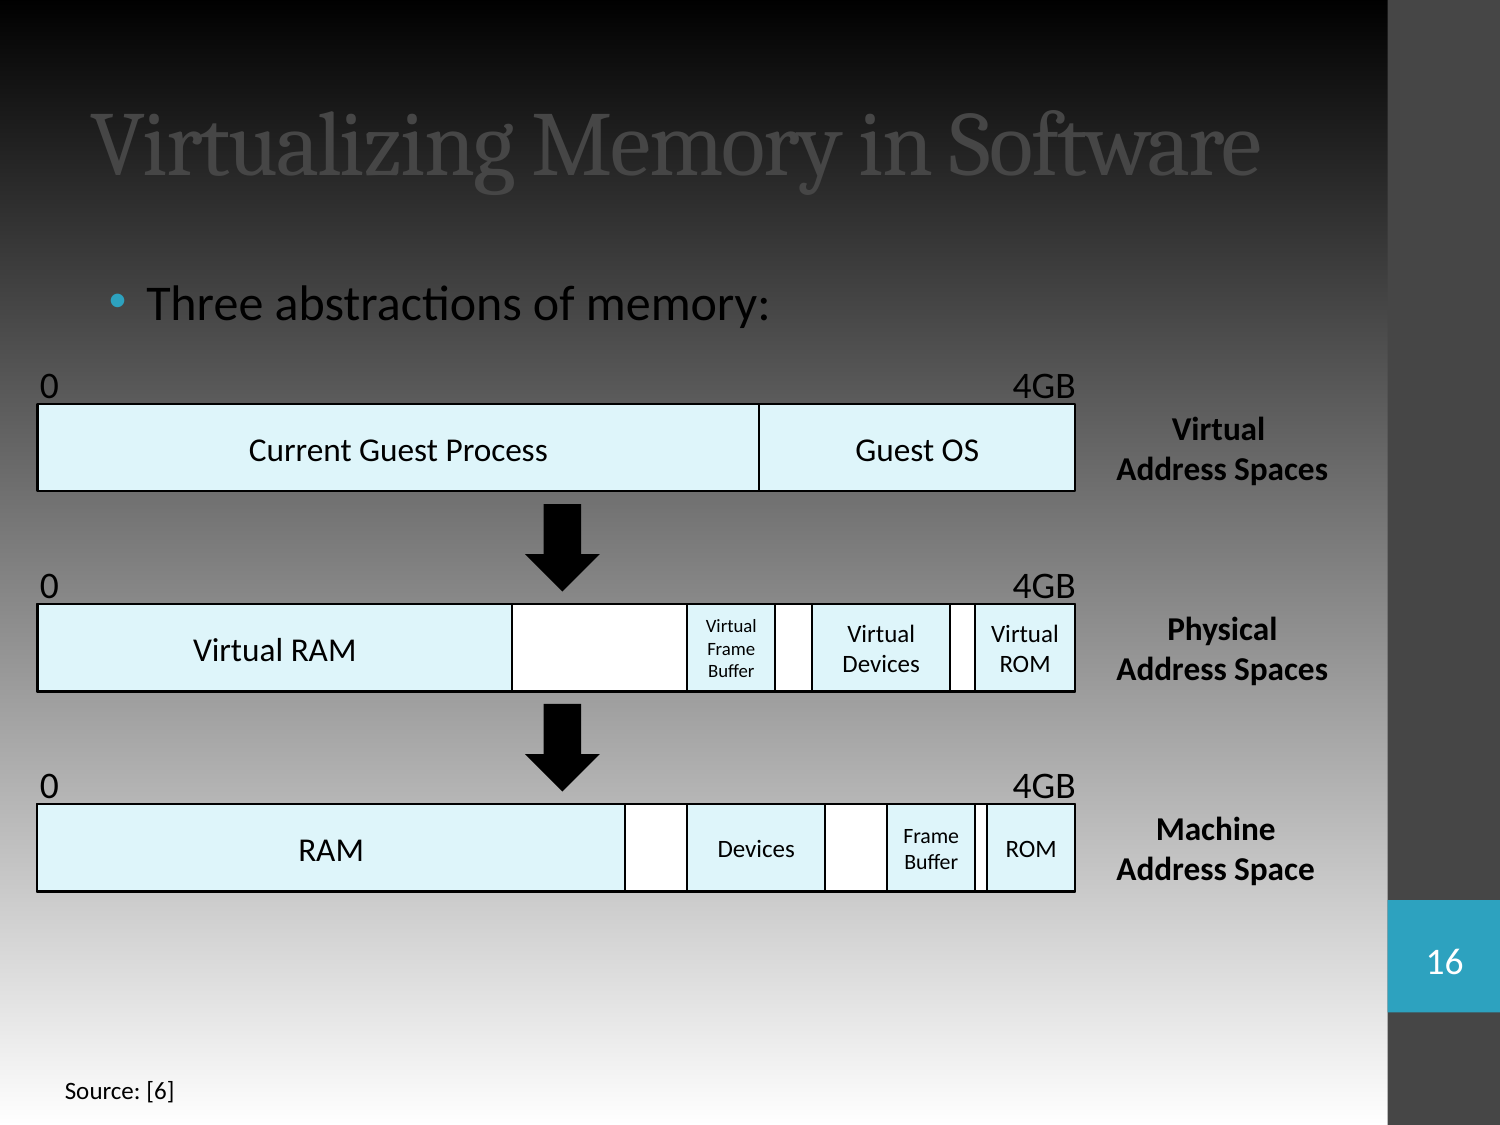

# Virtualizing Memory in Software
Three abstractions of memory:
0
4GB
Virtual
Address Spaces
Current Guest Process
Guest OS
0
4GB
Physical
Address Spaces
Virtual RAM
Virtual
Frame
Buffer
Virtual
Devices
Virtual
ROM
0
4GB
Machine
Address Space
RAM
Devices
Frame
Buffer
ROM
Source: [6]